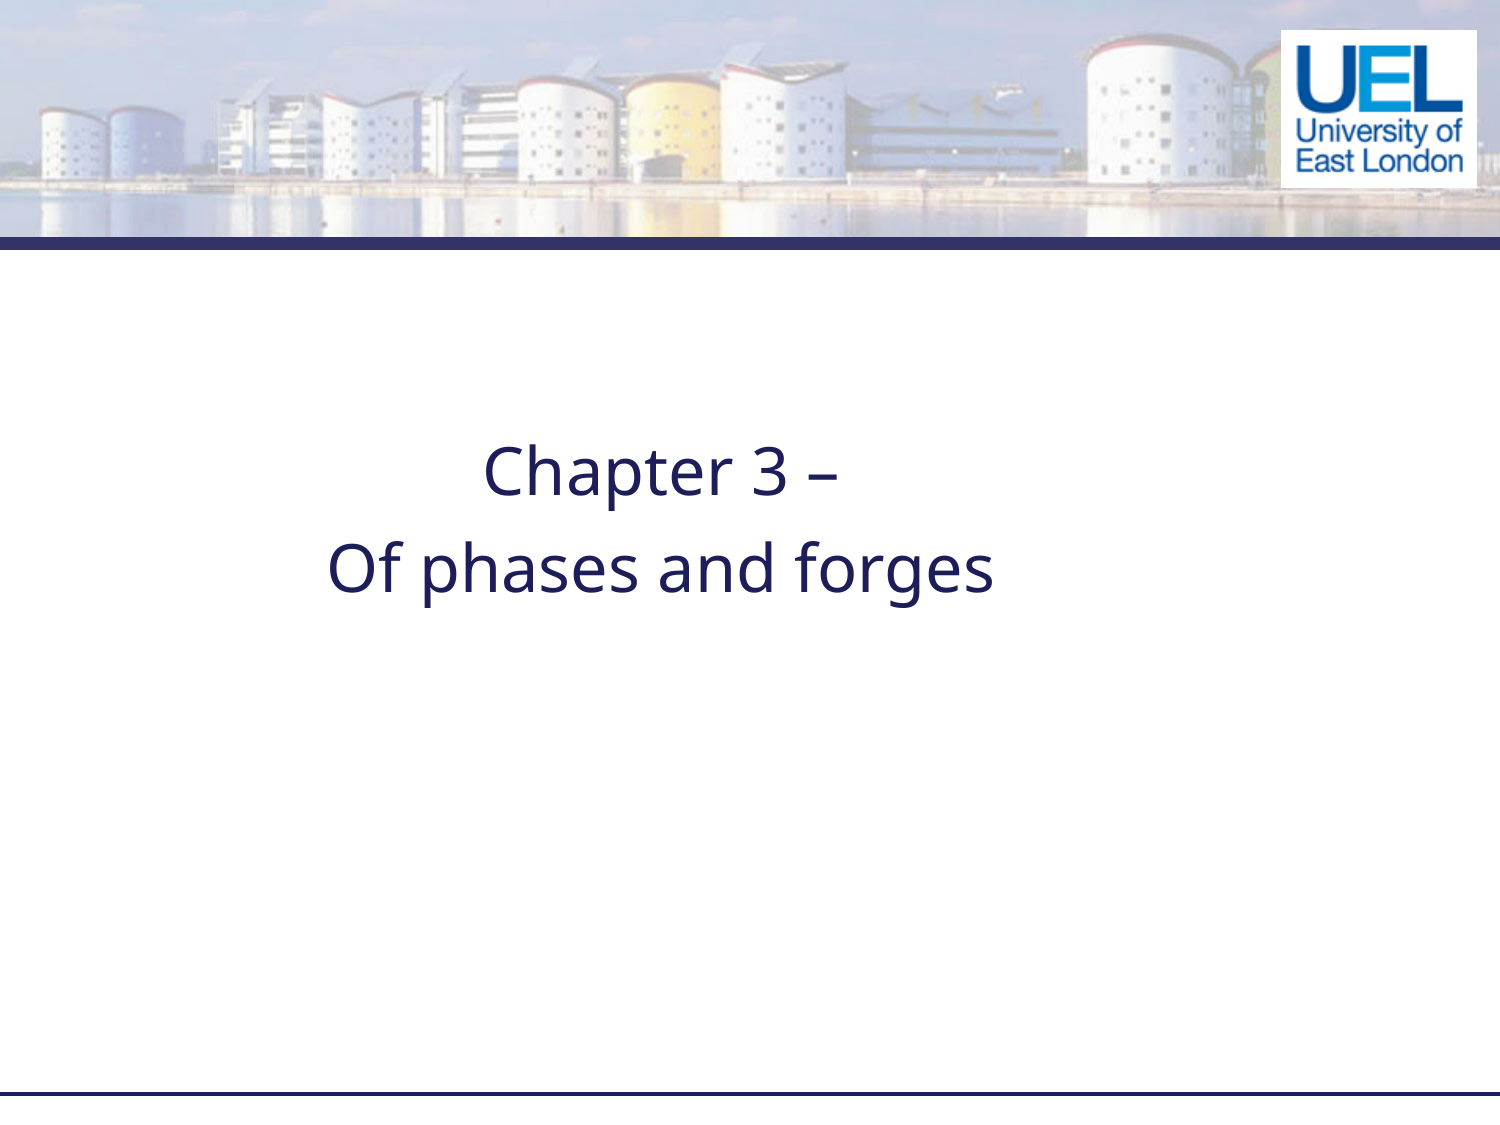

# Chapter 3 –
Of phases and forges